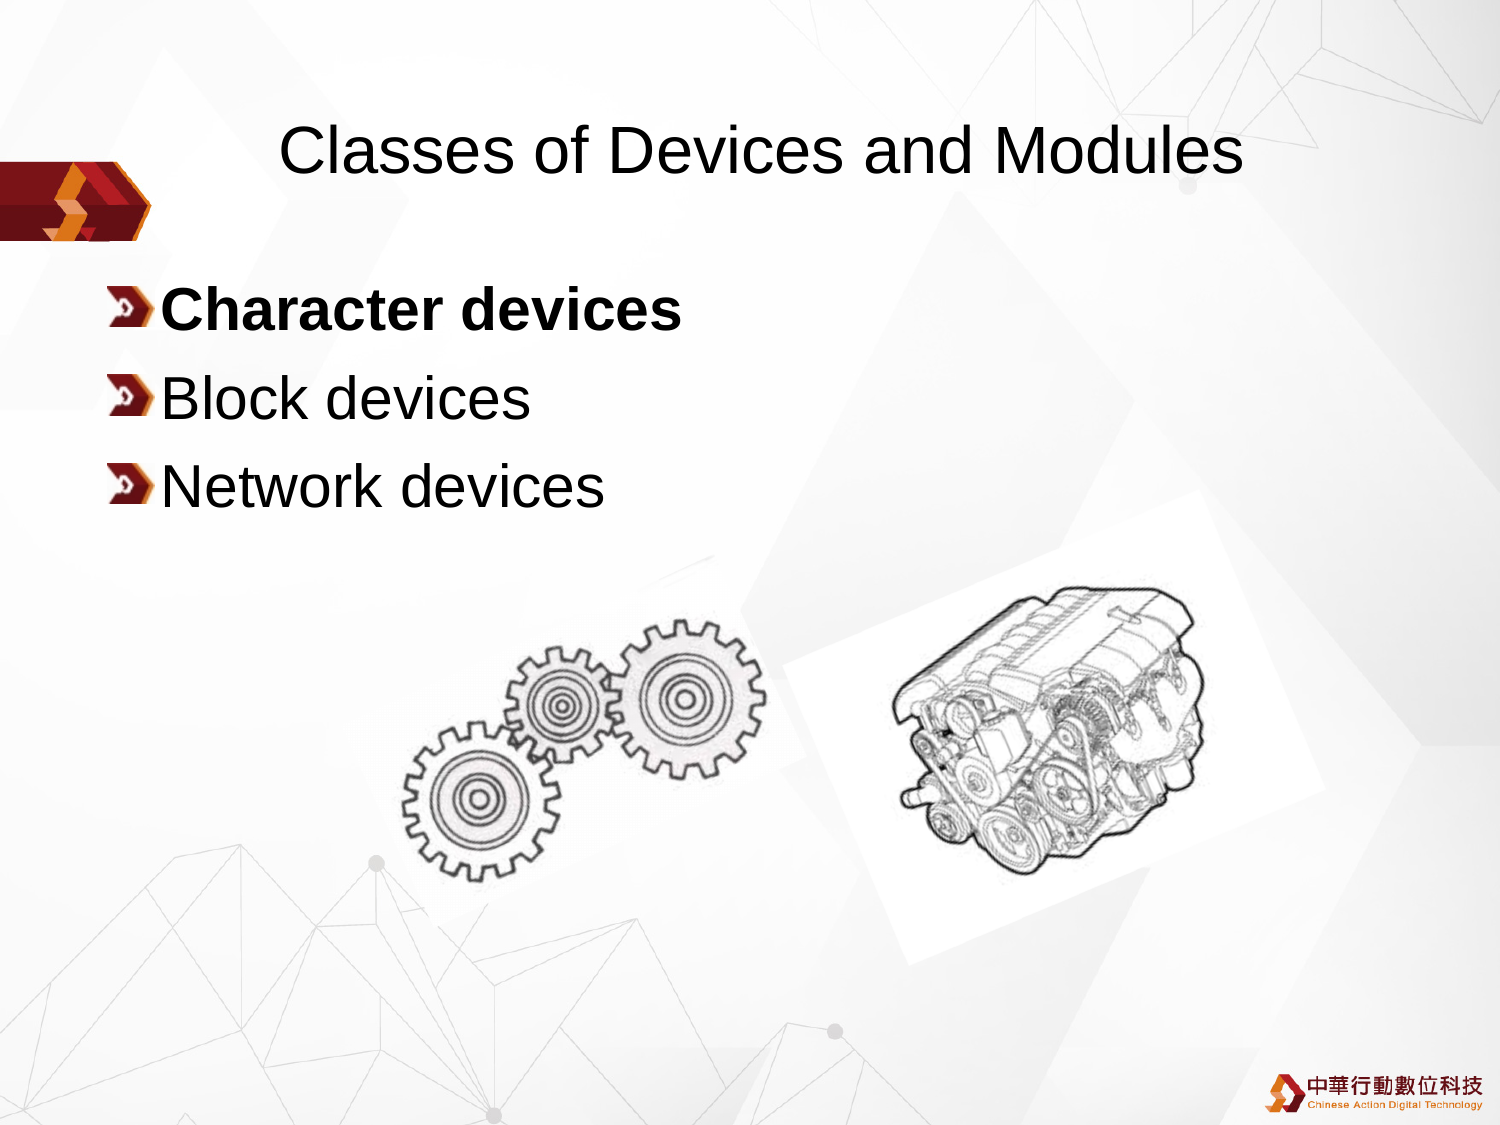

# Classes of Devices and Modules
Character devices
Block devices
Network devices